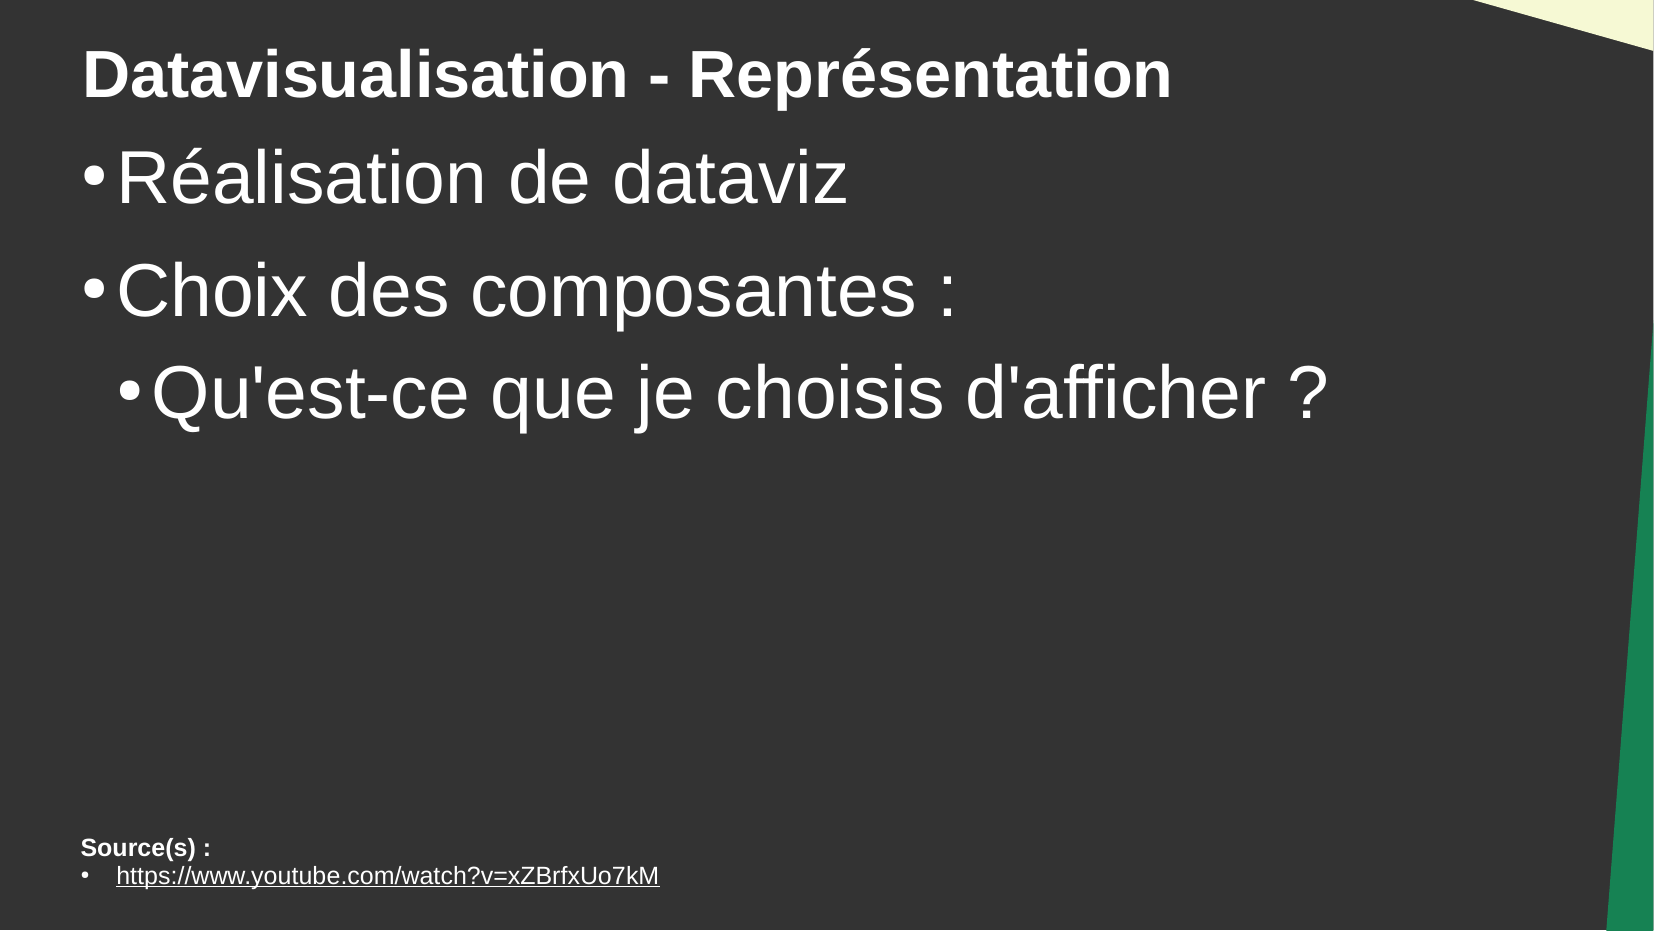

# Datavisualisation - Représentation
Réalisation de dataviz
Choix des composantes :
Qu'est-ce que je choisis d'afficher ?
Source(s) :
https://www.youtube.com/watch?v=xZBrfxUo7kM